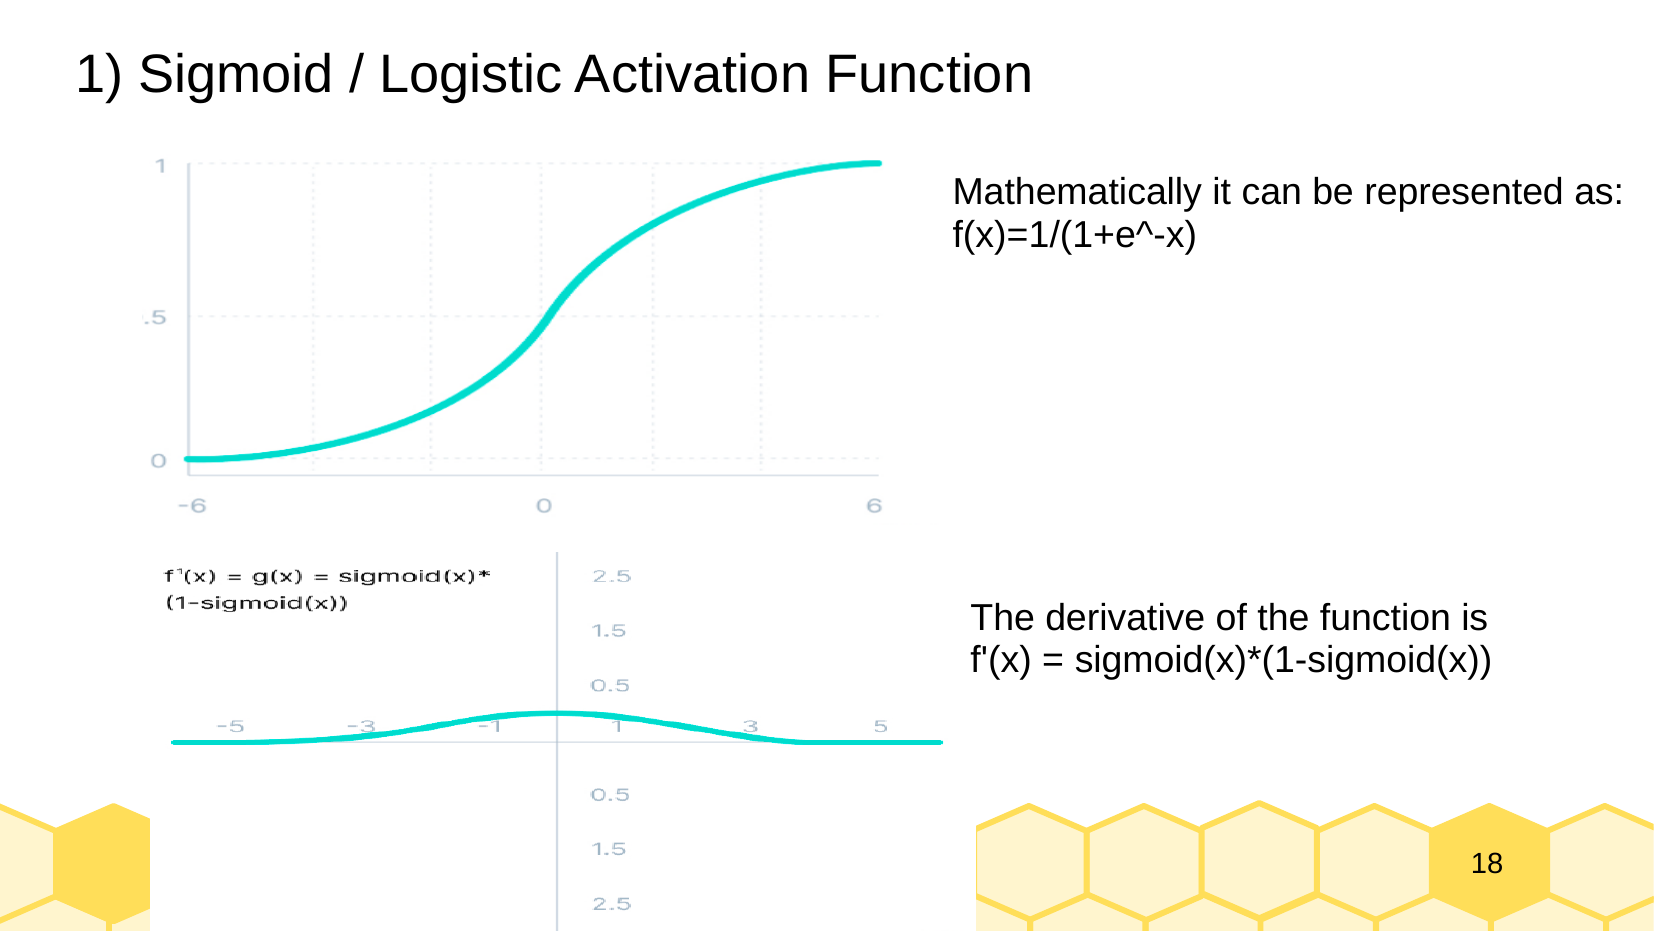

# 1) Sigmoid / Logistic Activation Function
Mathematically it can be represented as:
f(x)=1/(1+e^-x)
The derivative of the function is
f'(x) = sigmoid(x)*(1-sigmoid(x))